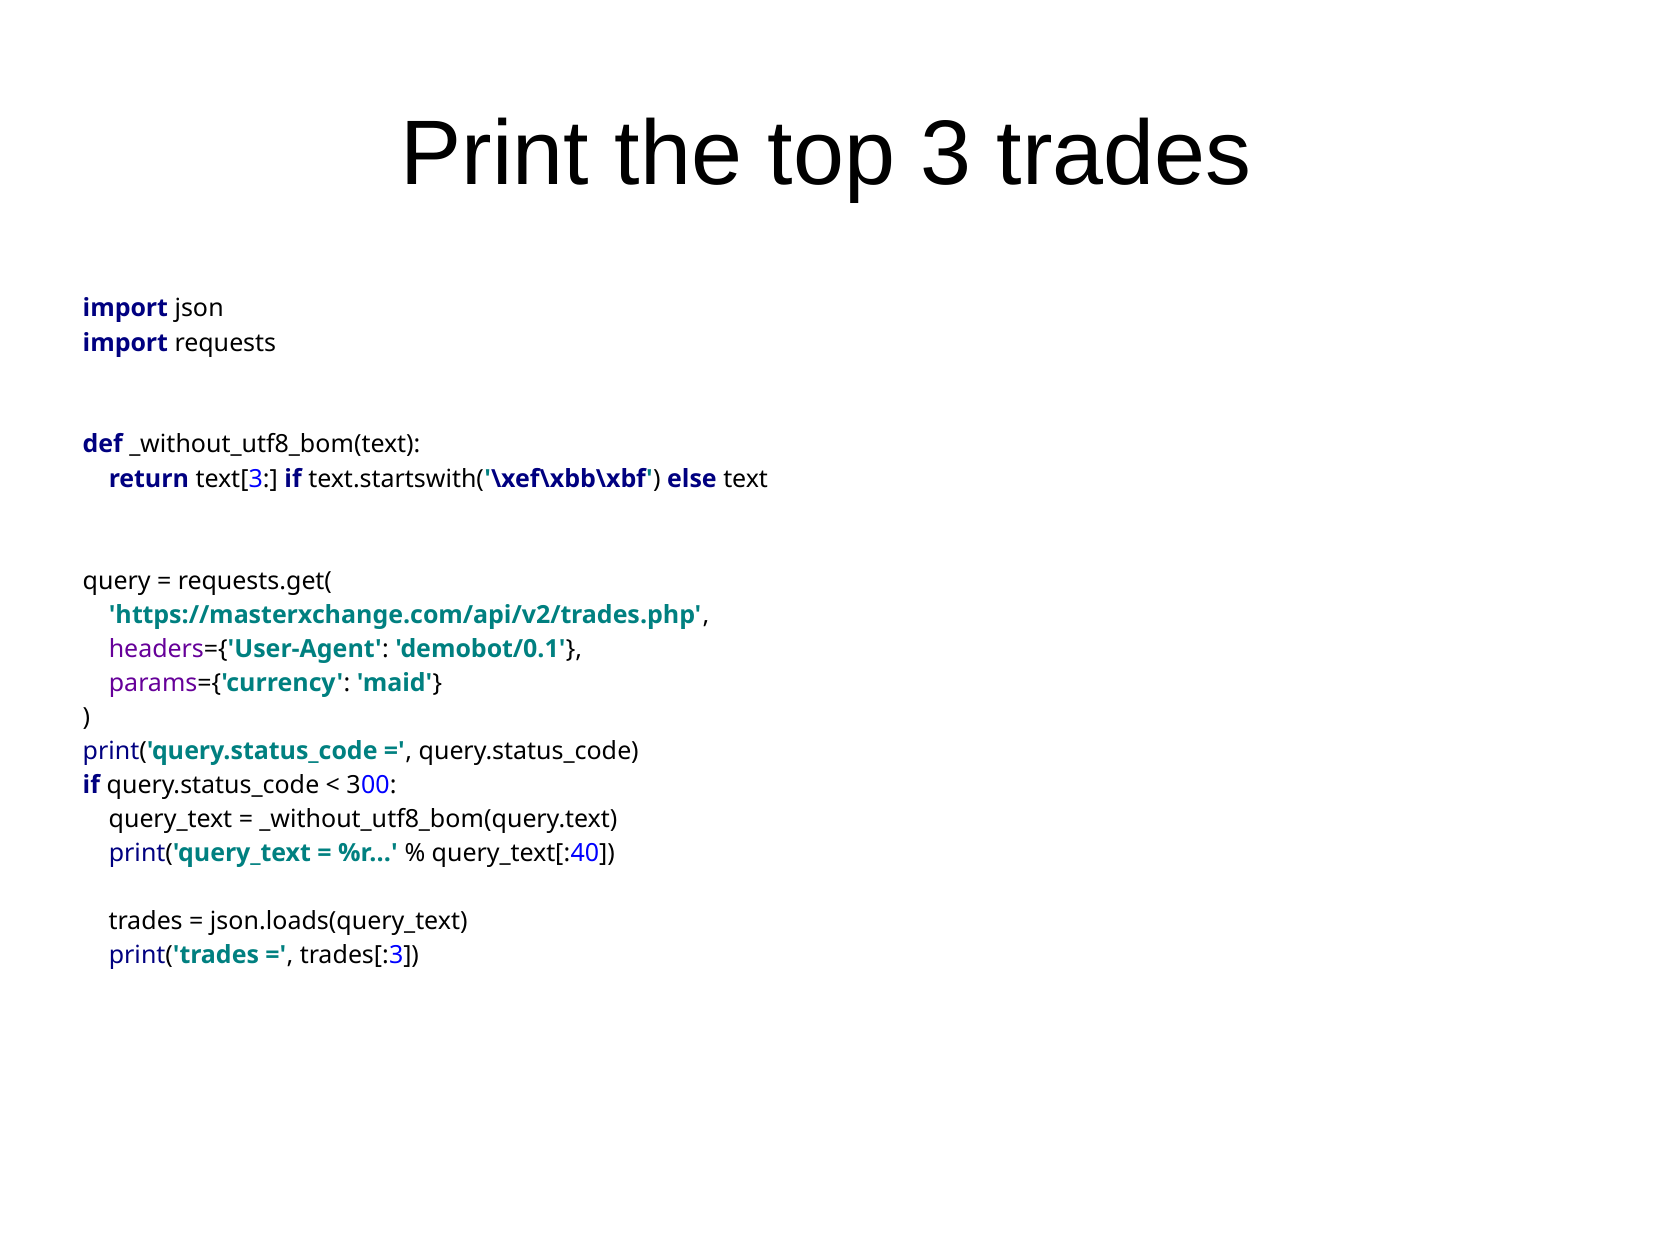

# Print the top 3 trades
import json
import requests
def _without_utf8_bom(text):
 return text[3:] if text.startswith('\xef\xbb\xbf') else text
query = requests.get(
 'https://masterxchange.com/api/v2/trades.php',
 headers={'User-Agent': 'demobot/0.1'},
 params={'currency': 'maid'}
)
print('query.status_code =', query.status_code)
if query.status_code < 300:
 query_text = _without_utf8_bom(query.text)
 print('query_text = %r...' % query_text[:40])
 trades = json.loads(query_text)
 print('trades =', trades[:3])